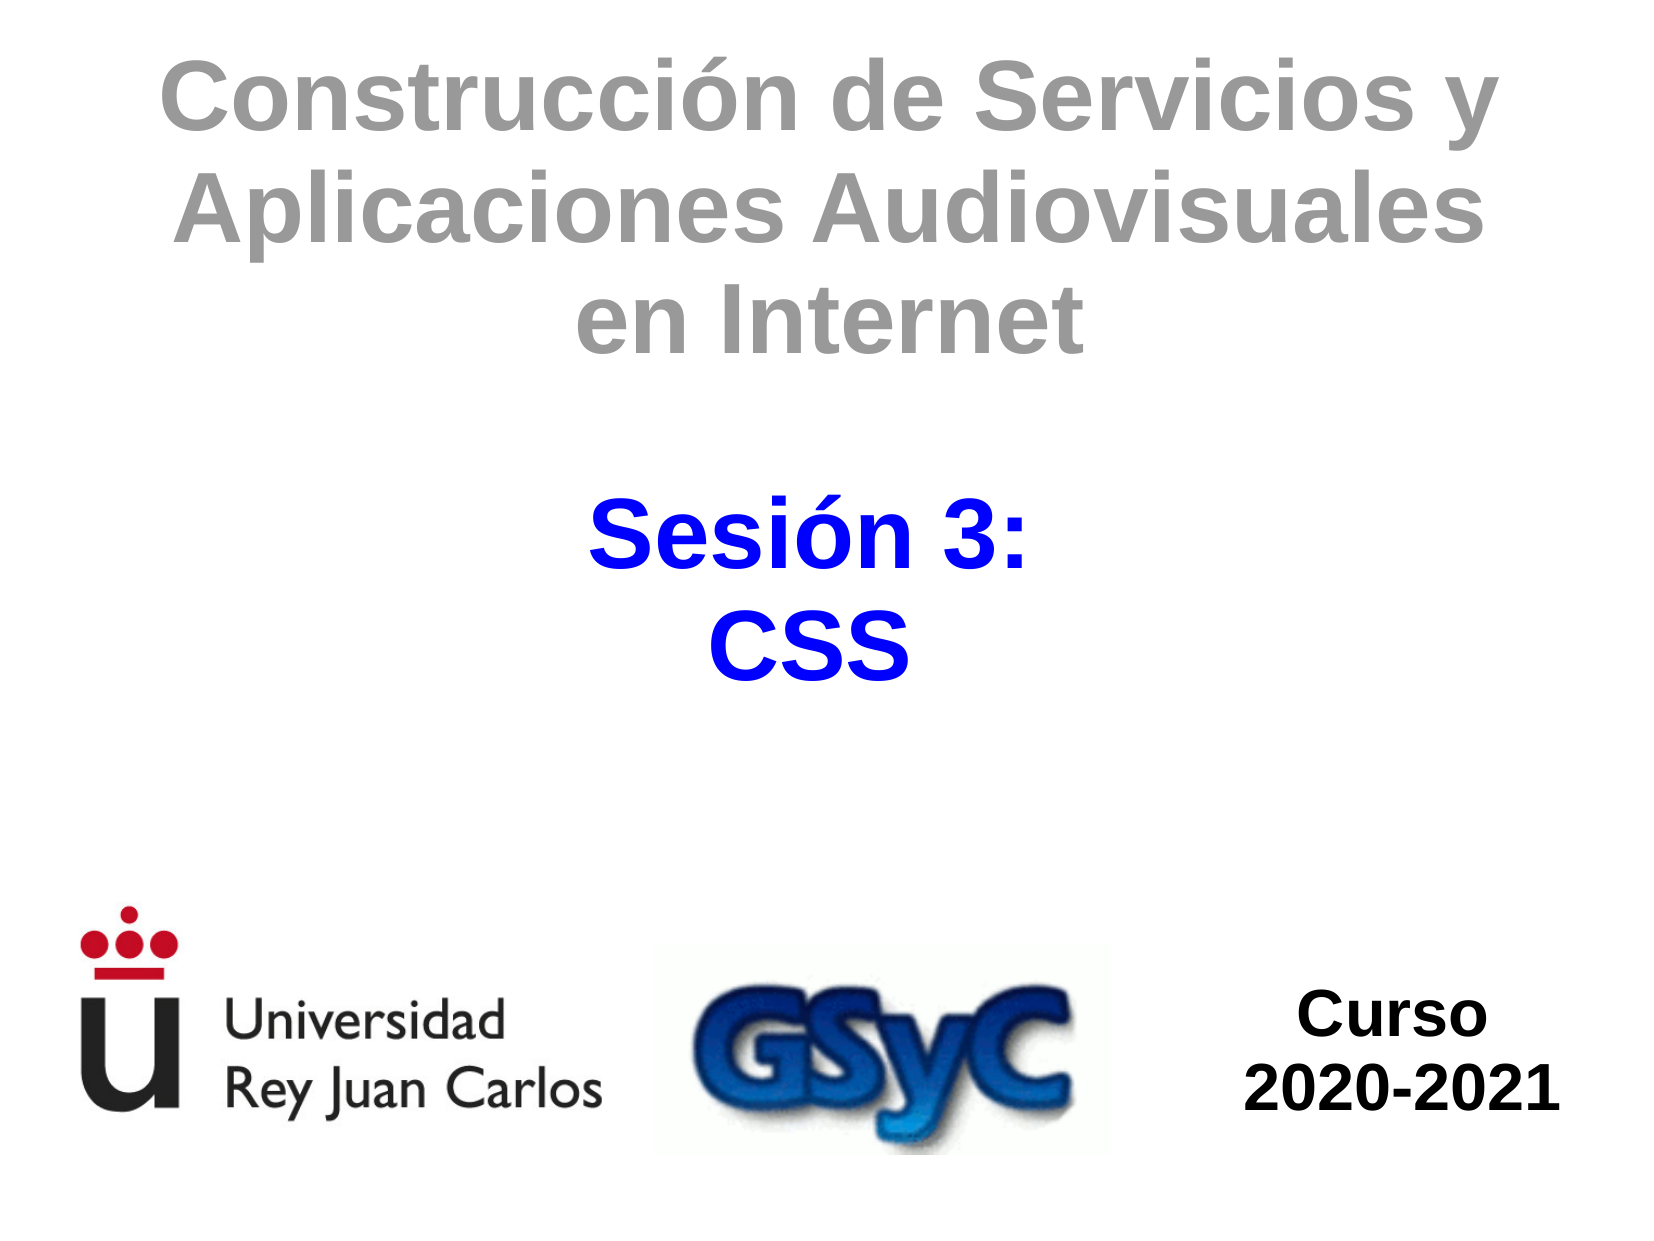

Construcción de Servicios y Aplicaciones Audiovisuales en Internet
# Sesión 3: CSS
Curso
2020-2021